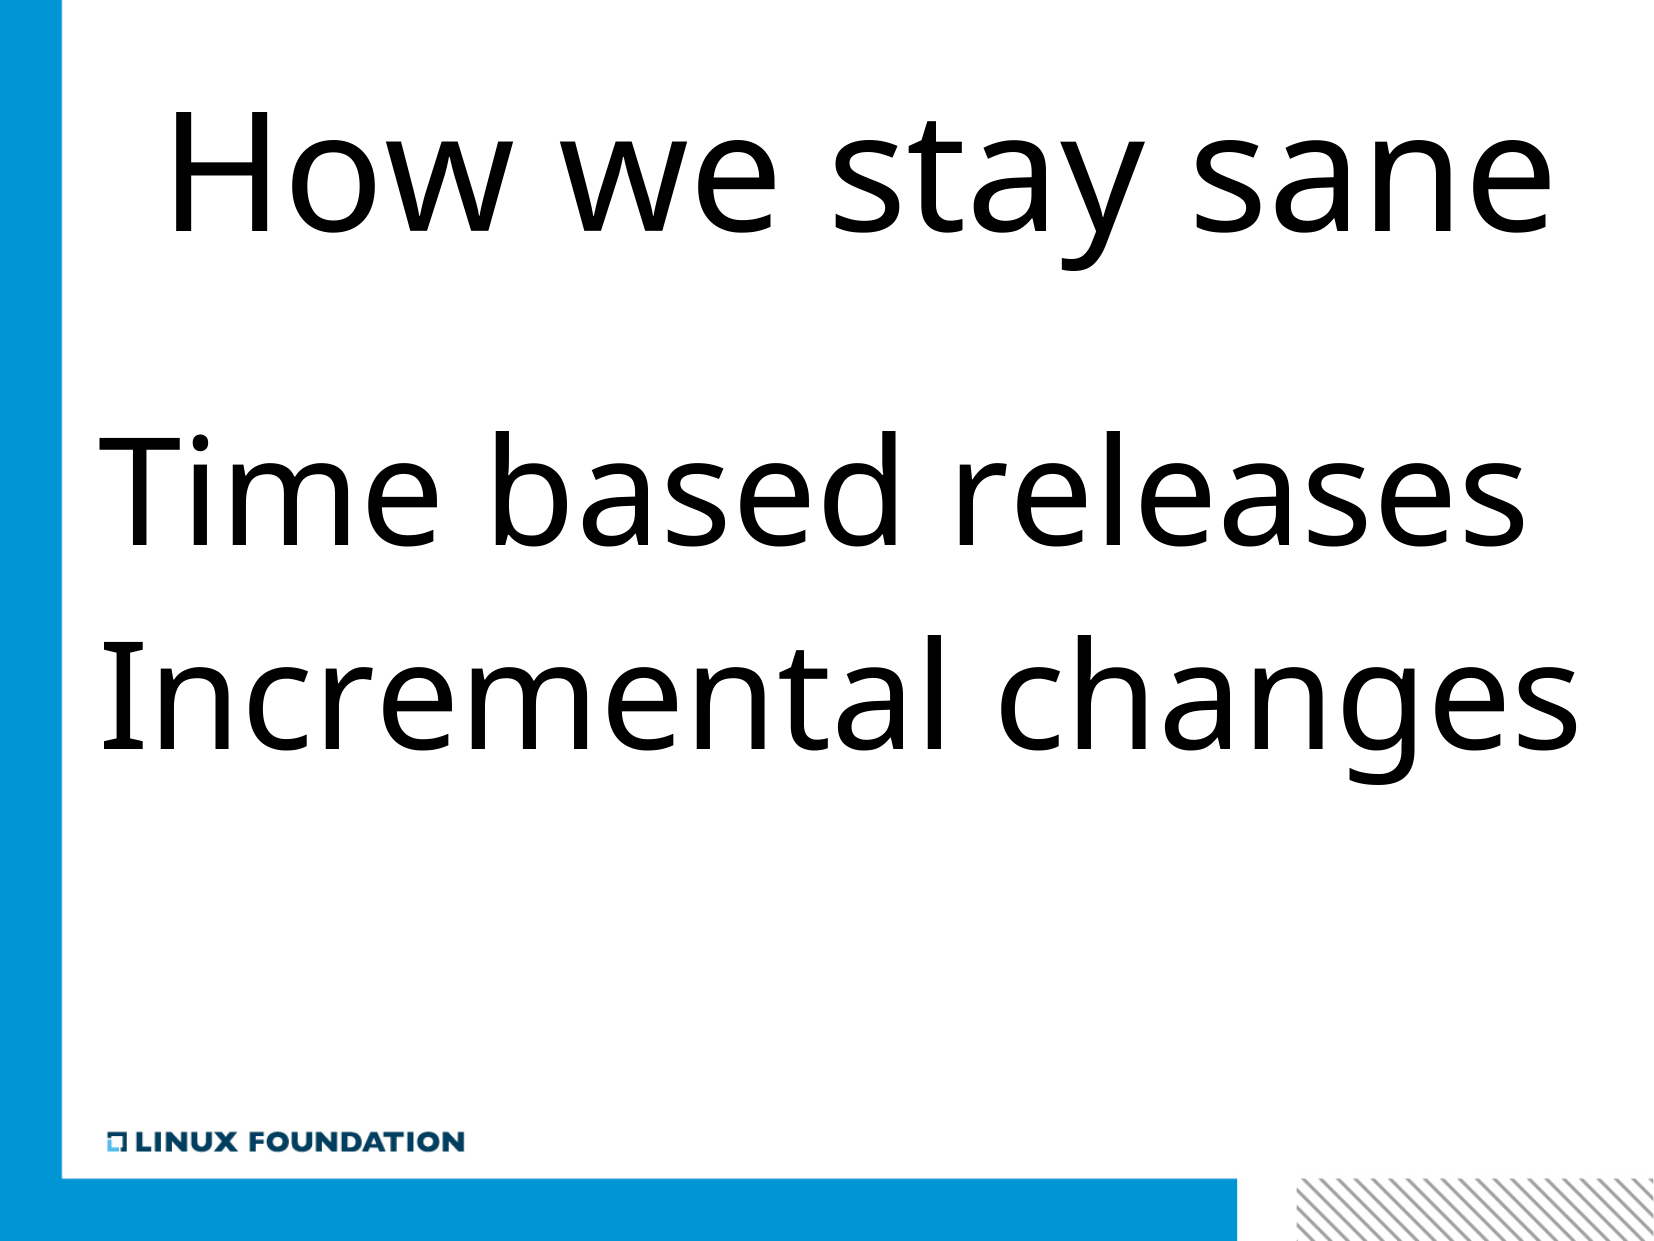

How we stay sane
Time based releases
Incremental changes